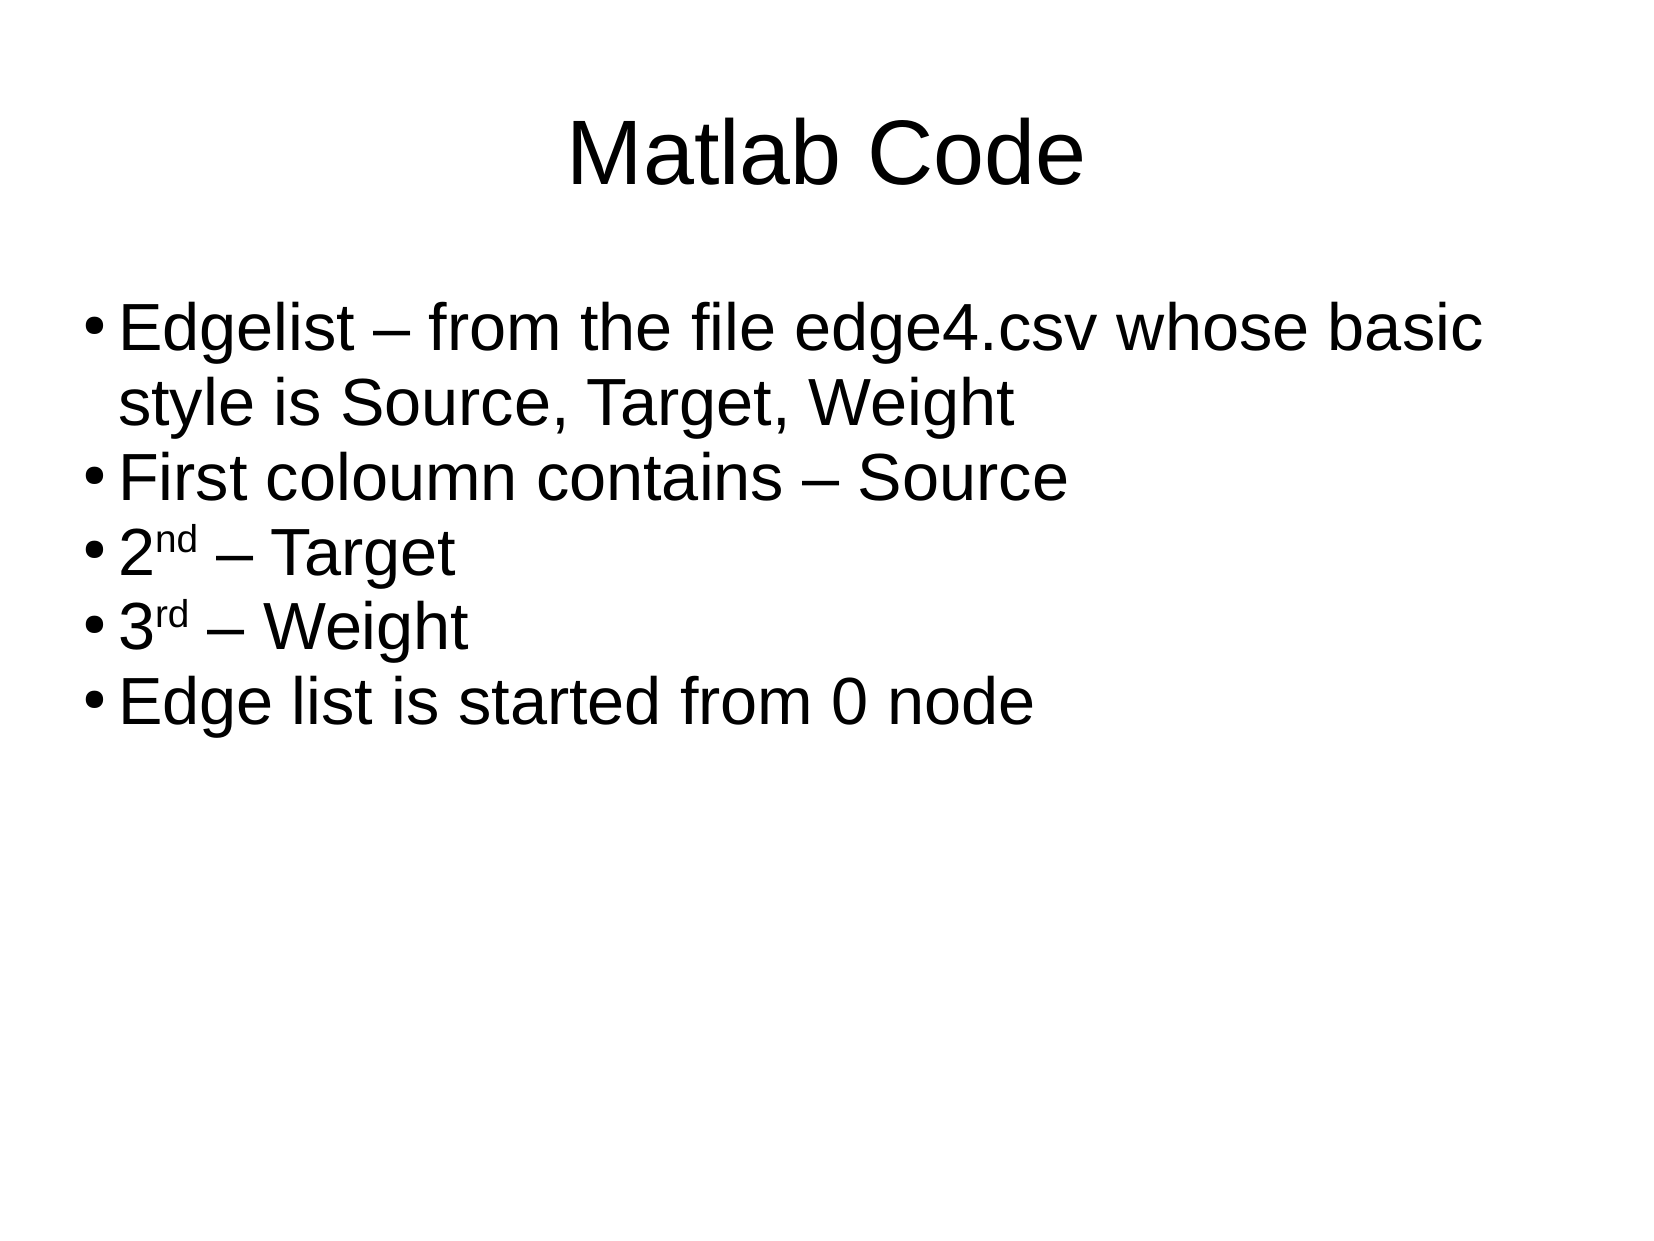

# Matlab Code
Edgelist – from the file edge4.csv whose basic style is Source, Target, Weight
First coloumn contains – Source
2nd – Target
3rd – Weight
Edge list is started from 0 node